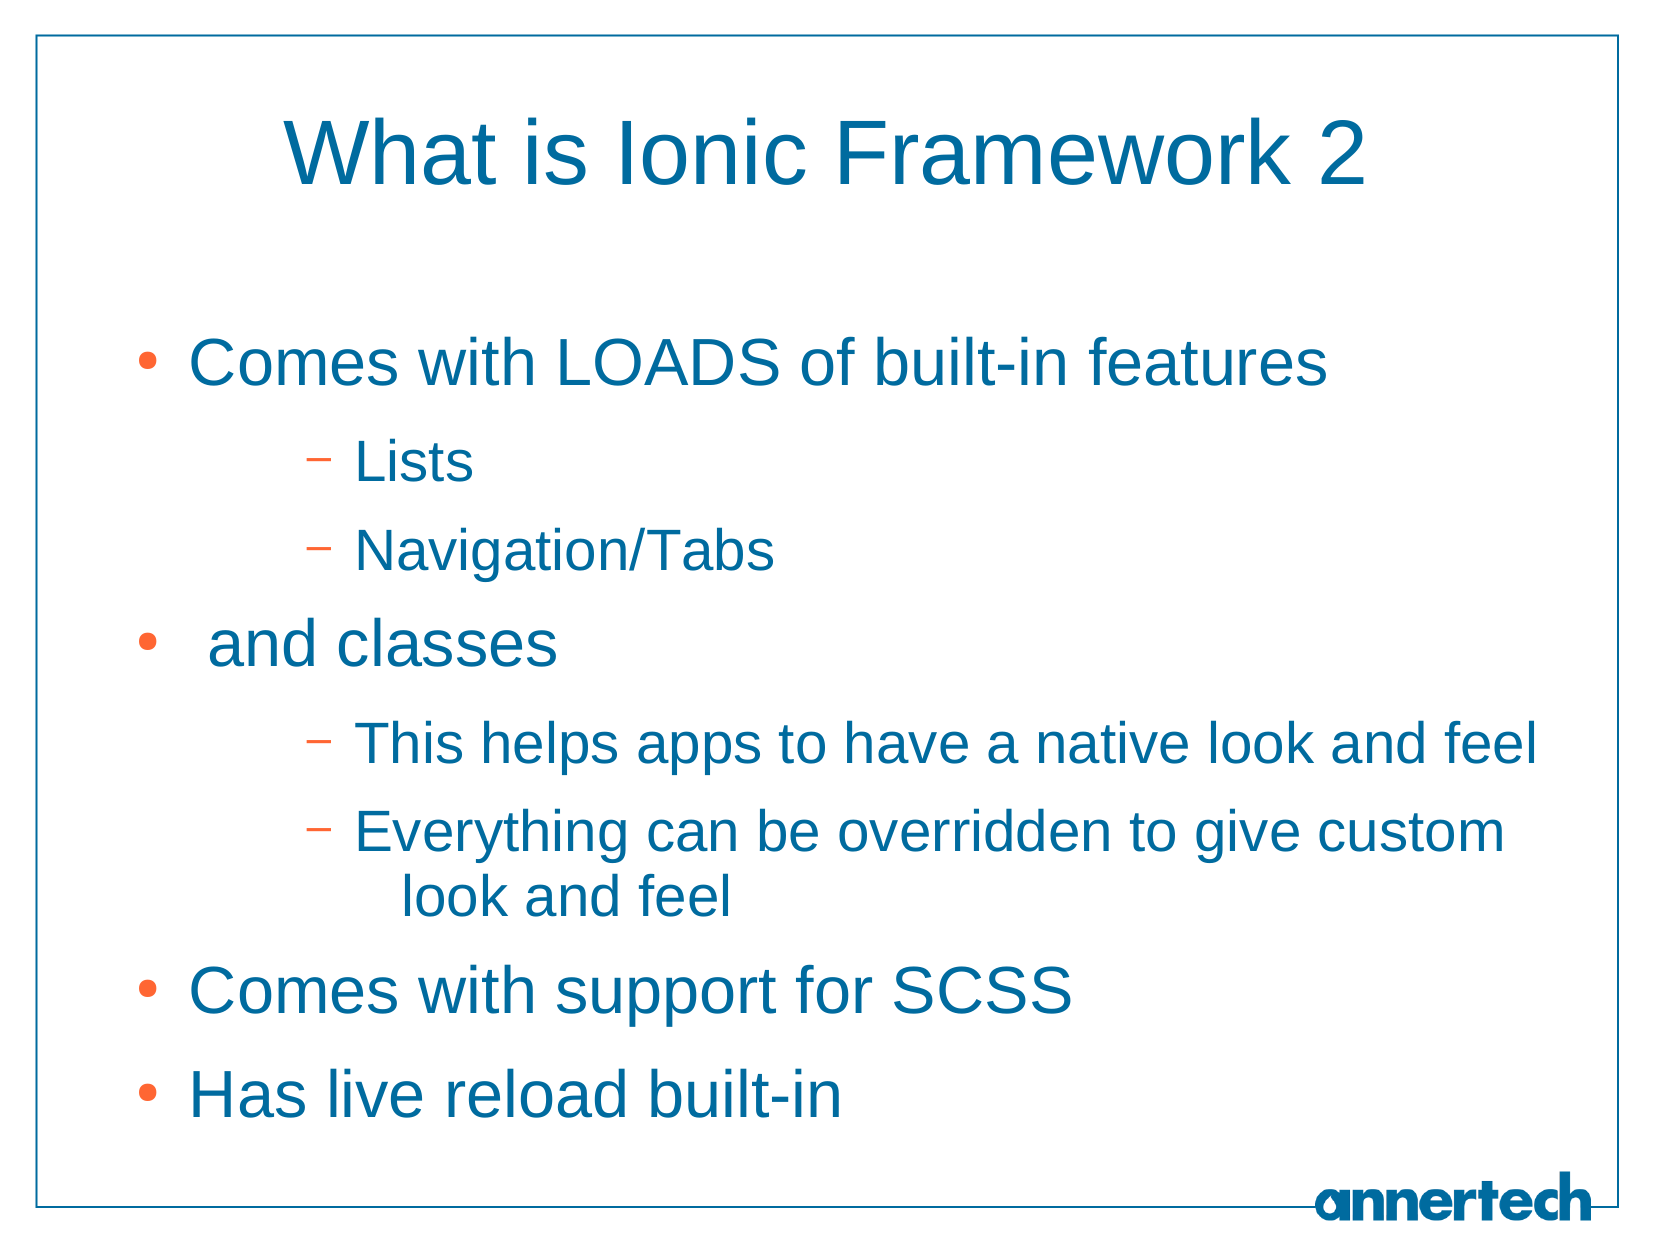

# What is Ionic Framework 2
Comes with LOADS of built-in features
Lists
Navigation/Tabs
 and classes
This helps apps to have a native look and feel
Everything can be overridden to give custom look and feel
Comes with support for SCSS
Has live reload built-in